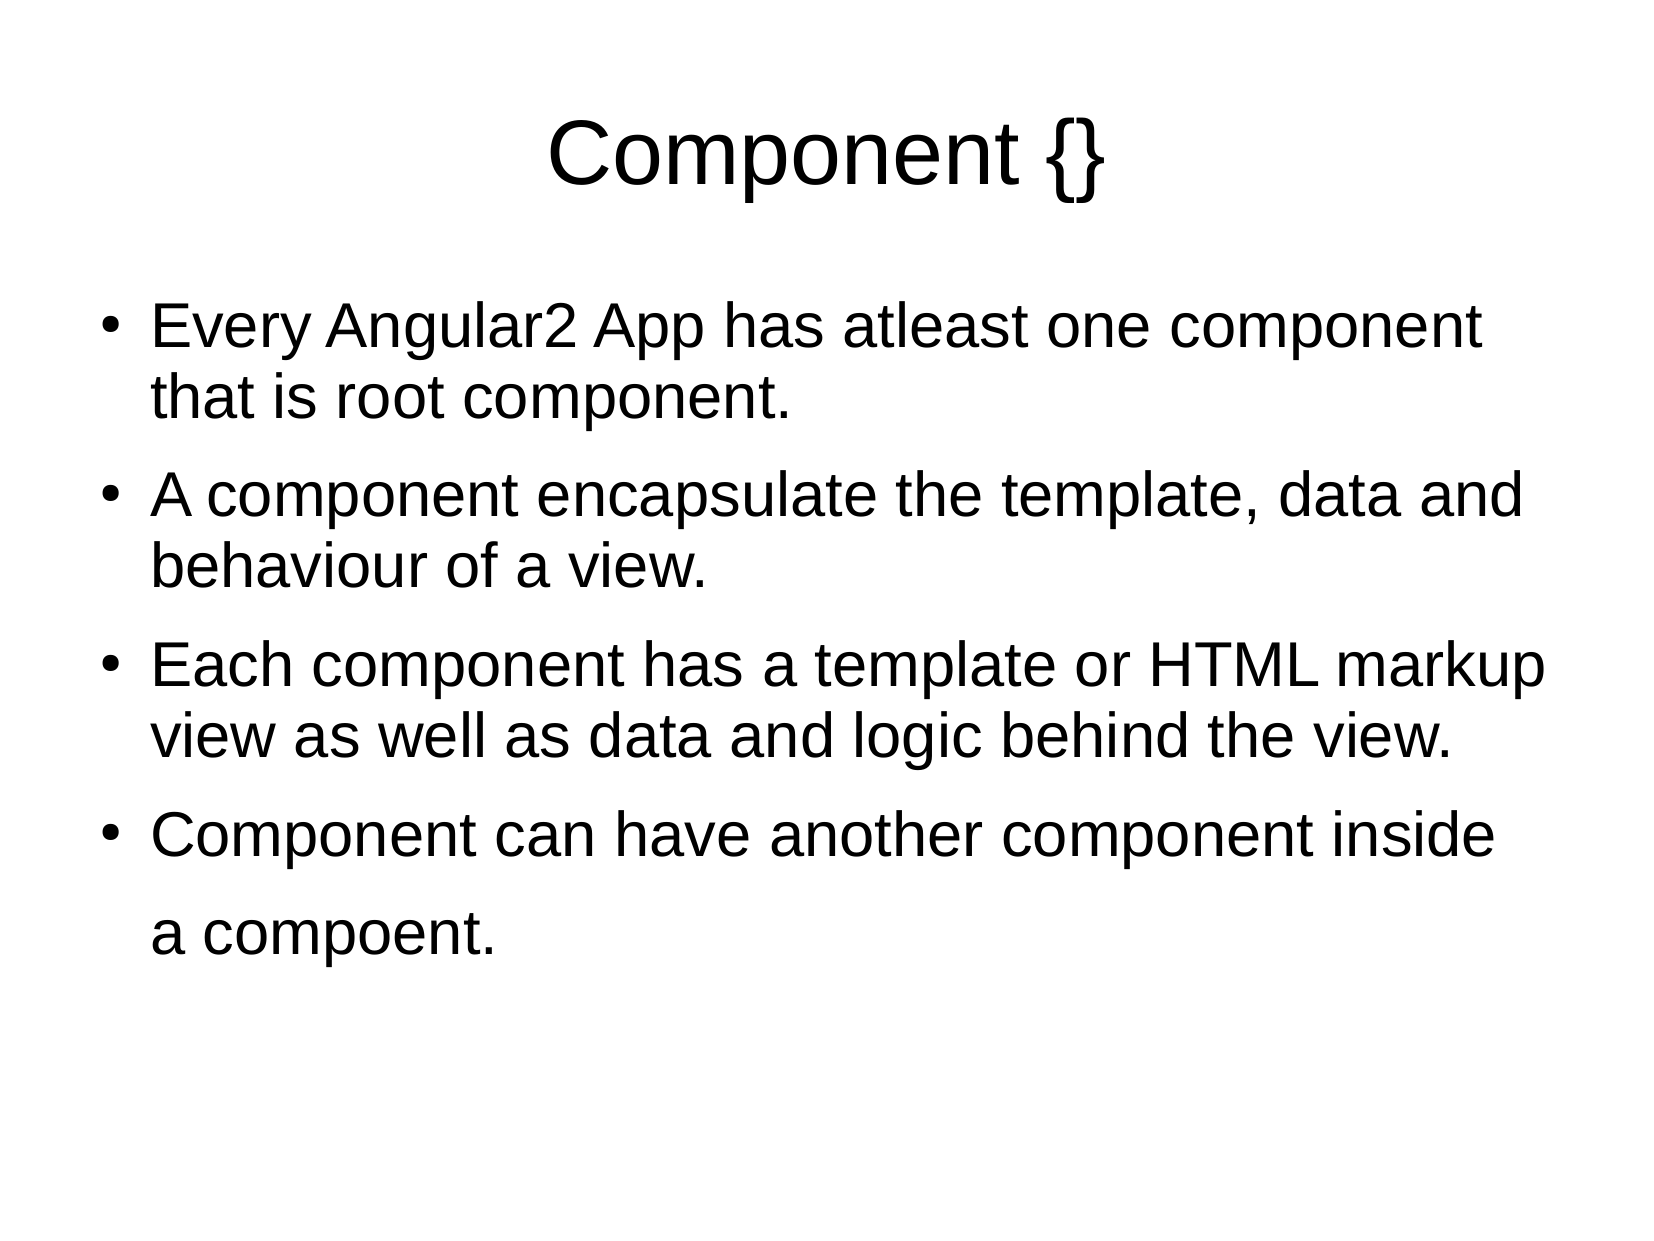

# Component {}
Every Angular2 App has atleast one component that is root component.
A component encapsulate the template, data and behaviour of a view.
Each component has a template or HTML markup view as well as data and logic behind the view.
Component can have another component inside
a compoent.